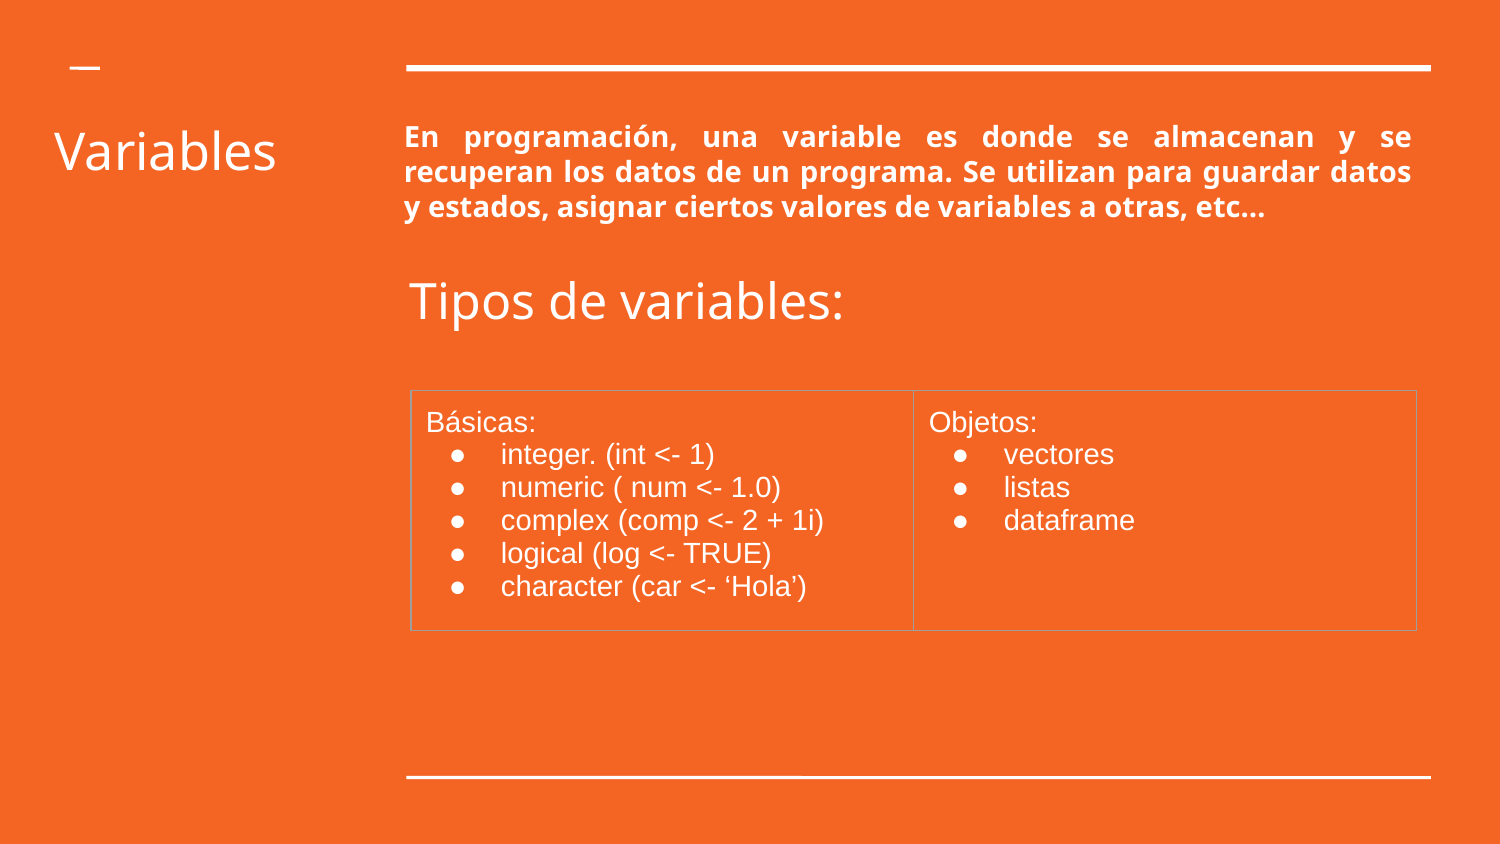

Variables
# En programación, una variable es donde se almacenan y se recuperan los datos de un programa. Se utilizan para guardar datos y estados, asignar ciertos valores de variables a otras, etc…
Tipos de variables:
| Básicas: integer. (int <- 1) numeric ( num <- 1.0) complex (comp <- 2 + 1i) logical (log <- TRUE) character (car <- ‘Hola’) | Objetos: vectores listas dataframe |
| --- | --- |